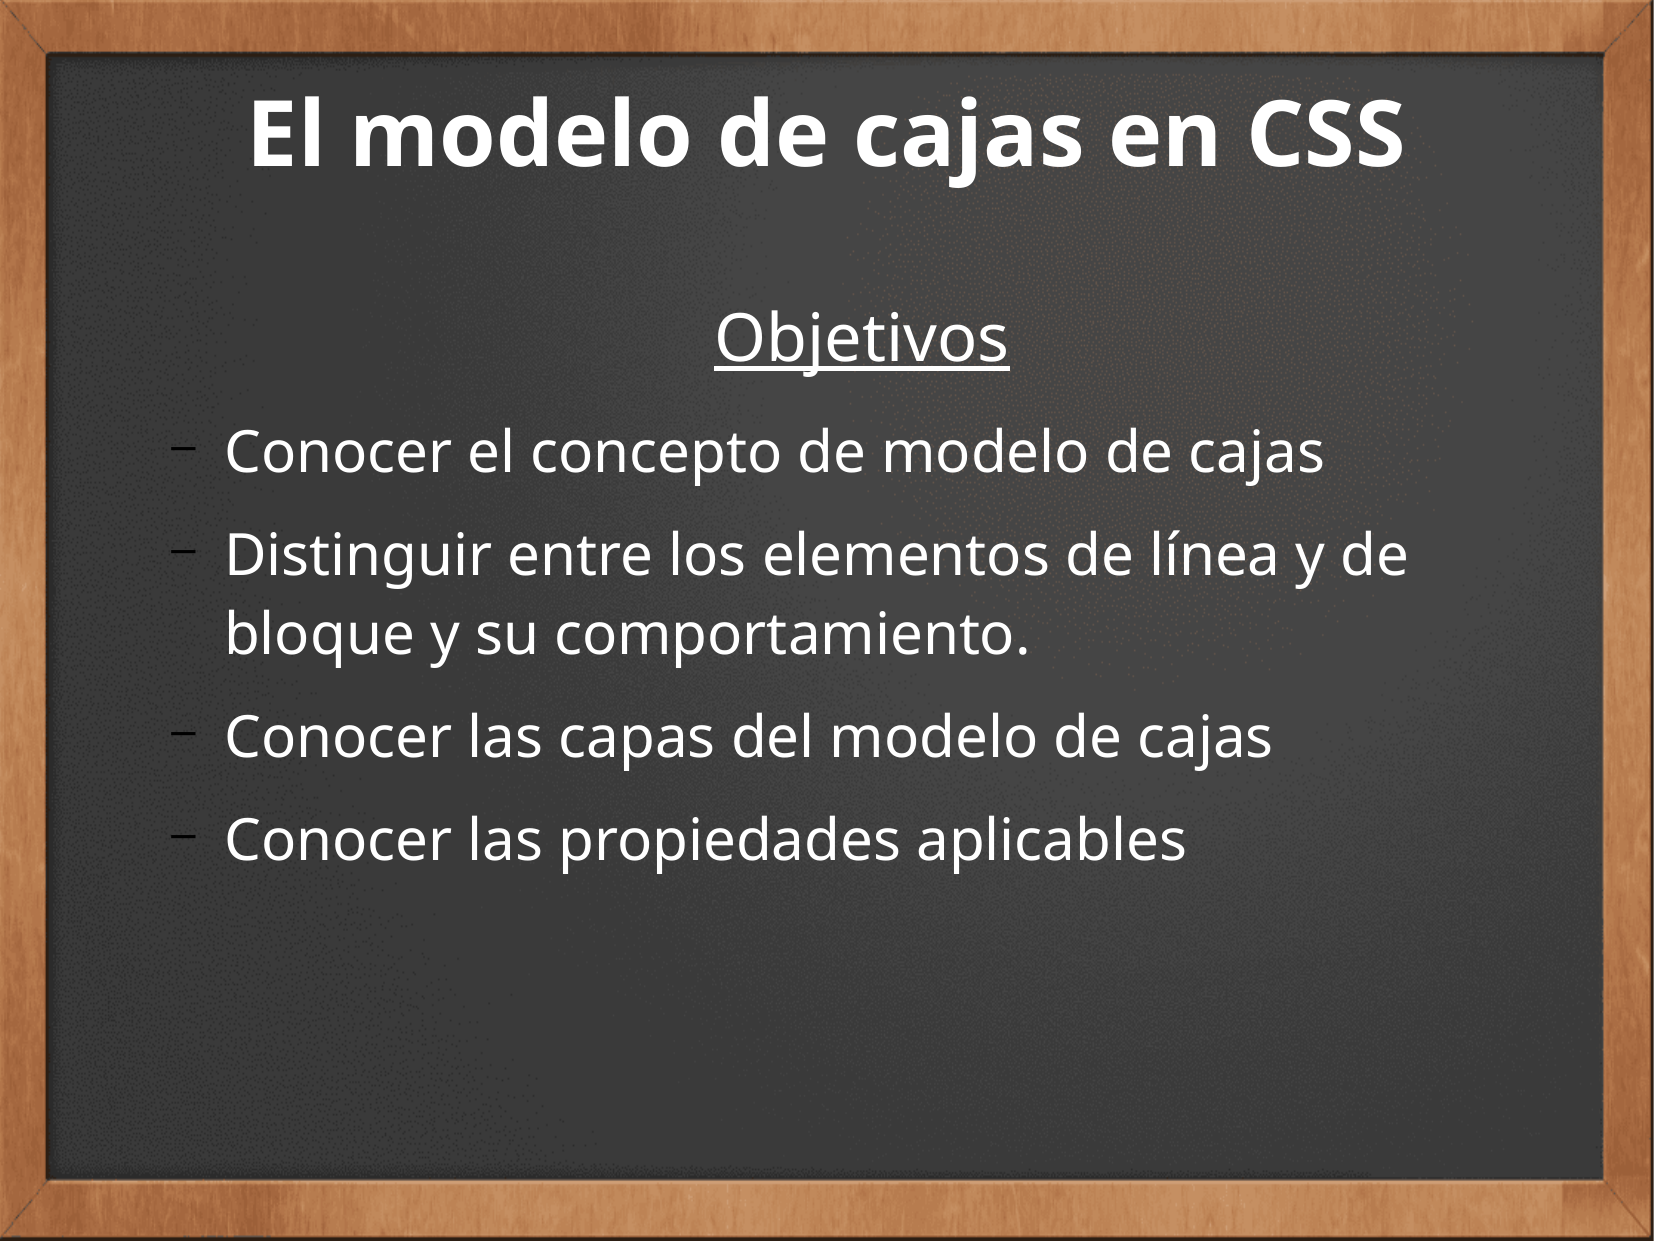

El modelo de cajas en CSS
# Objetivos
Conocer el concepto de modelo de cajas
Distinguir entre los elementos de línea y de bloque y su comportamiento.
Conocer las capas del modelo de cajas
Conocer las propiedades aplicables